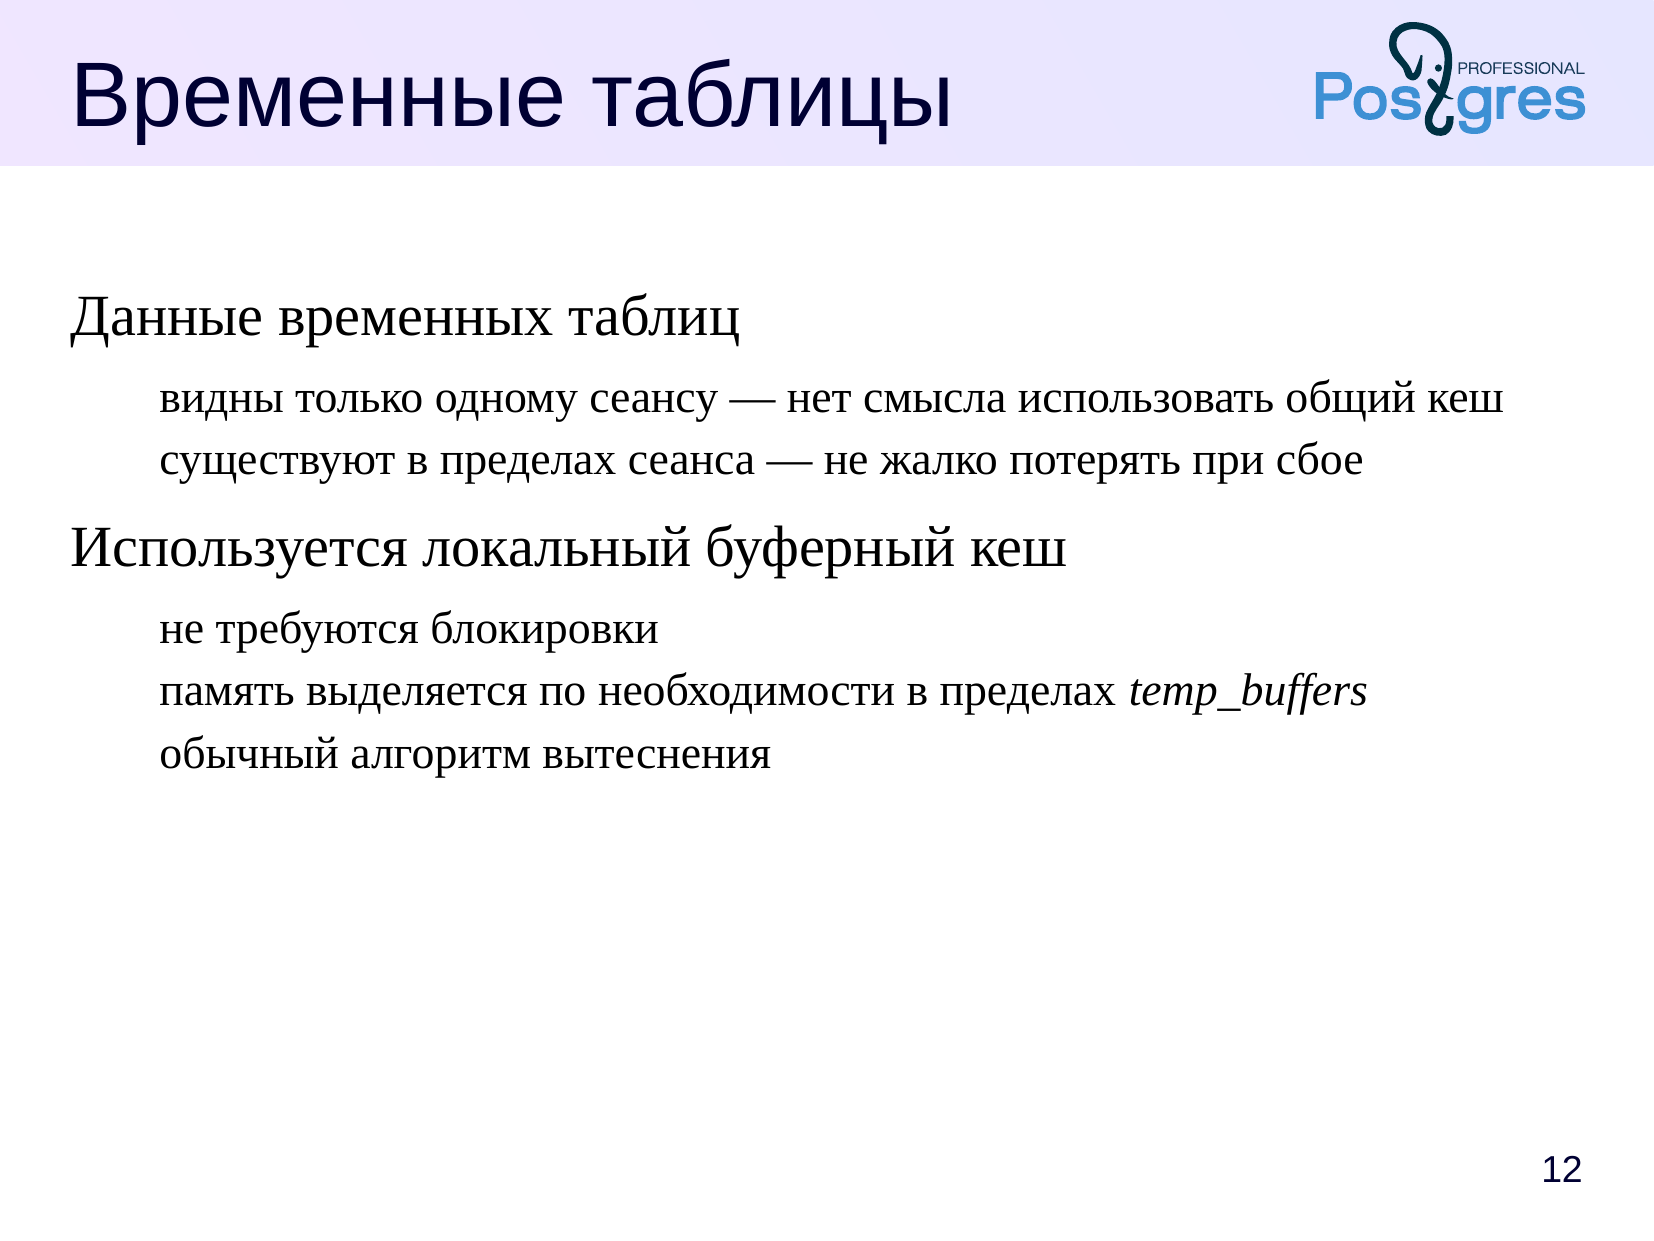

# Временные таблицы
Данные временных таблиц
видны только одному сеансу — нет смысла использовать общий кеш
существуют в пределах сеанса — не жалко потерять при сбое
Используется локальный буферный кеш
не требуются блокировки
память выделяется по необходимости в пределах temp_buffers
обычный алгоритм вытеснения